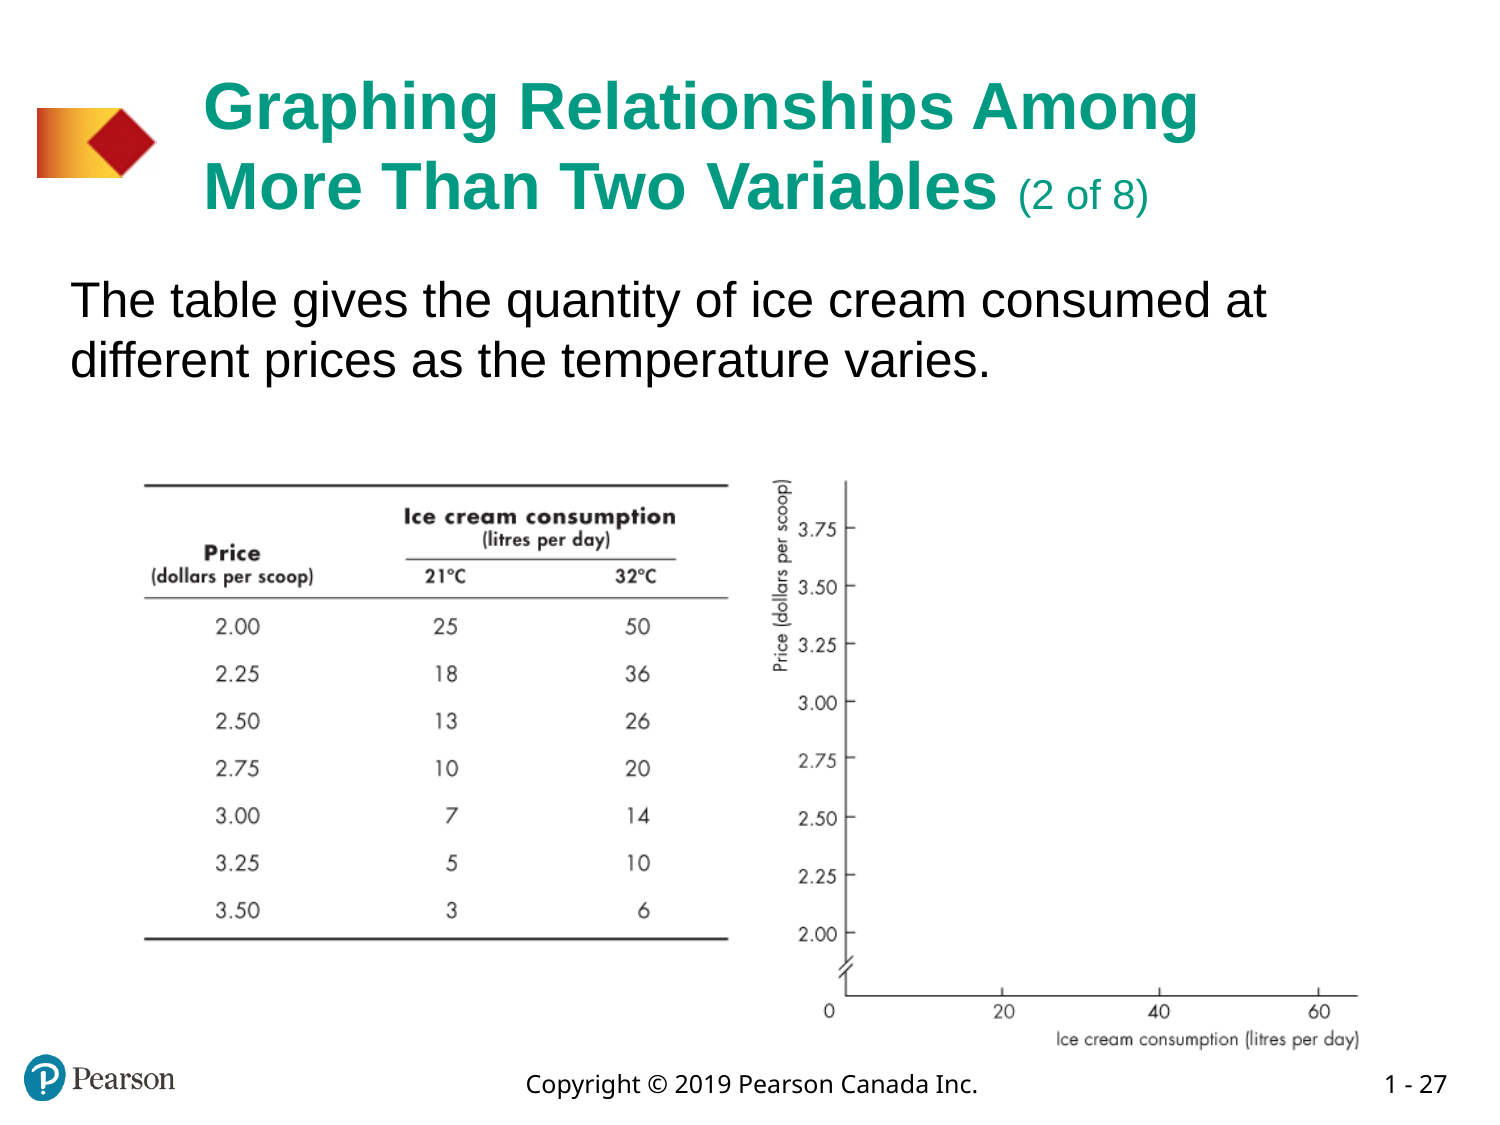

# Graphing Relationships Among More Than Two Variables (2 of 8)
The table gives the quantity of ice cream consumed at different prices as the temperature varies.